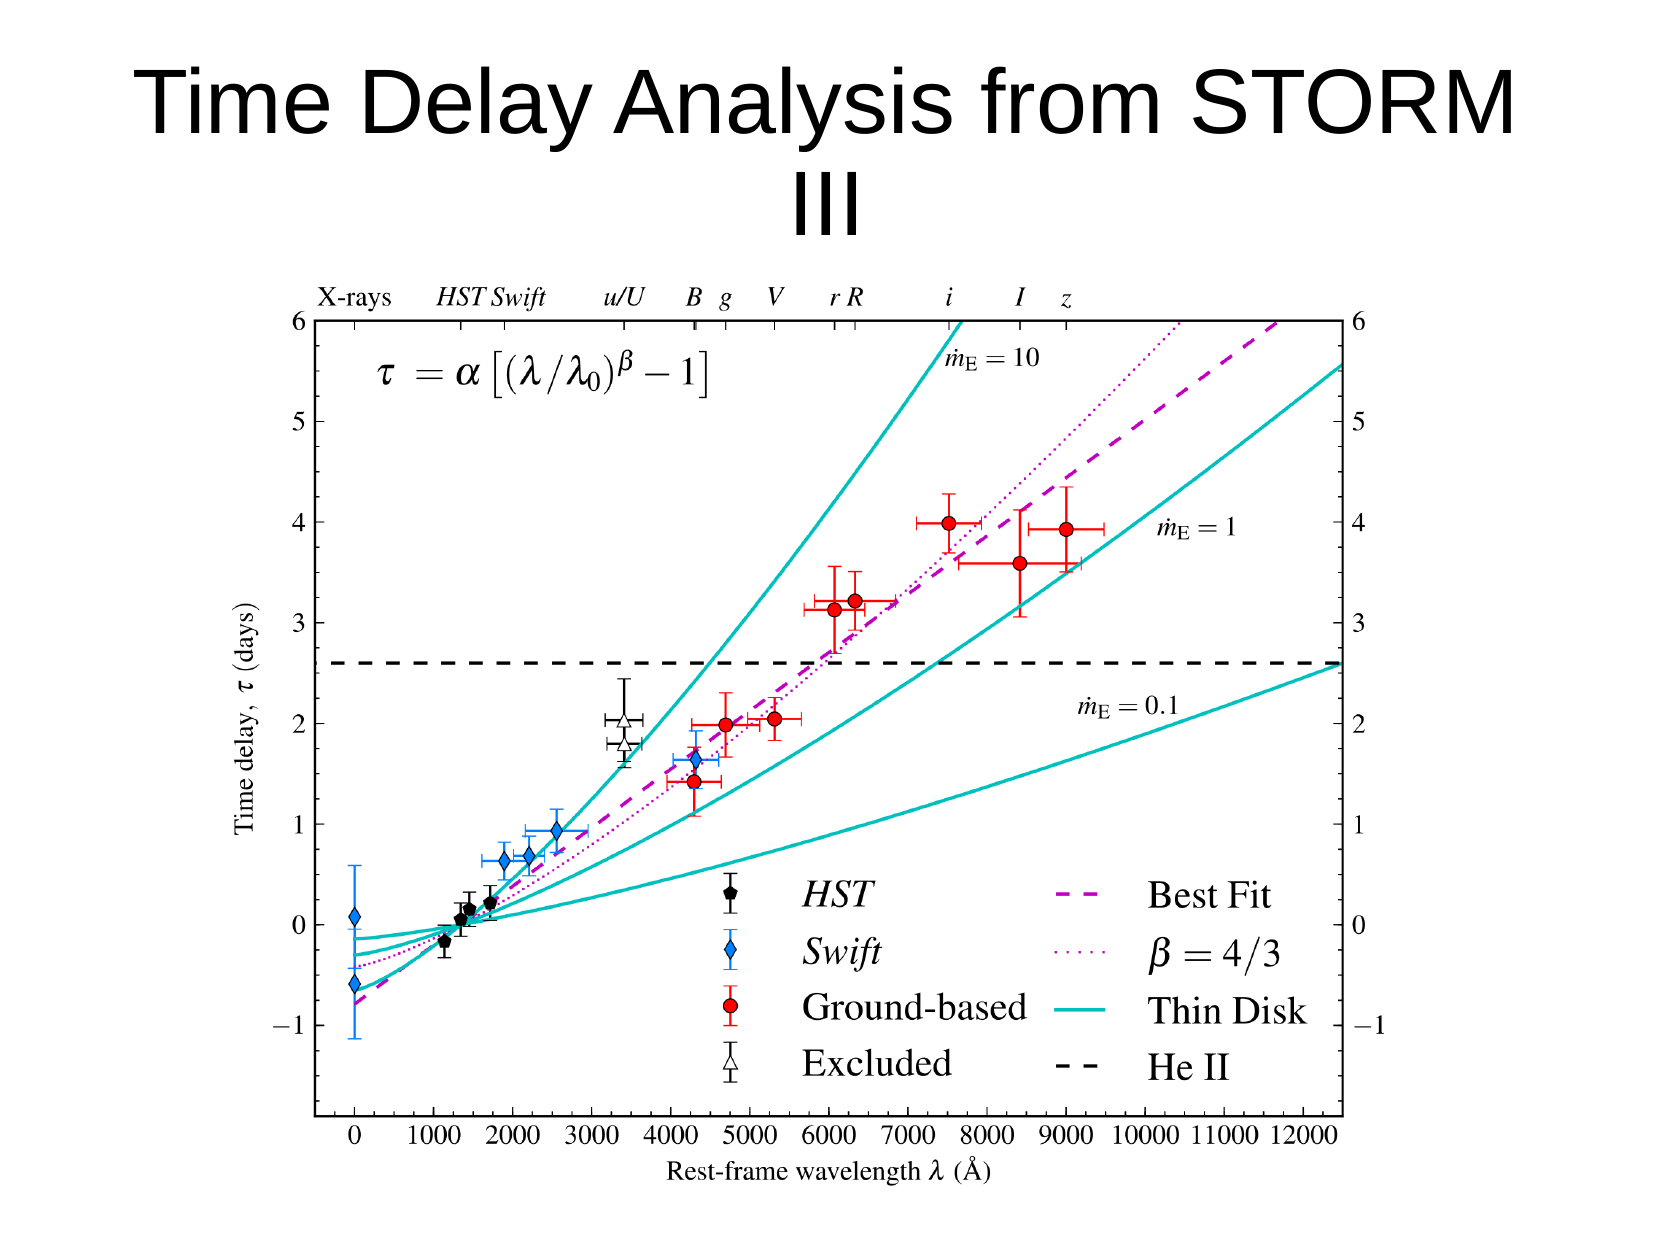

# Time Delay Analysis from STORM III